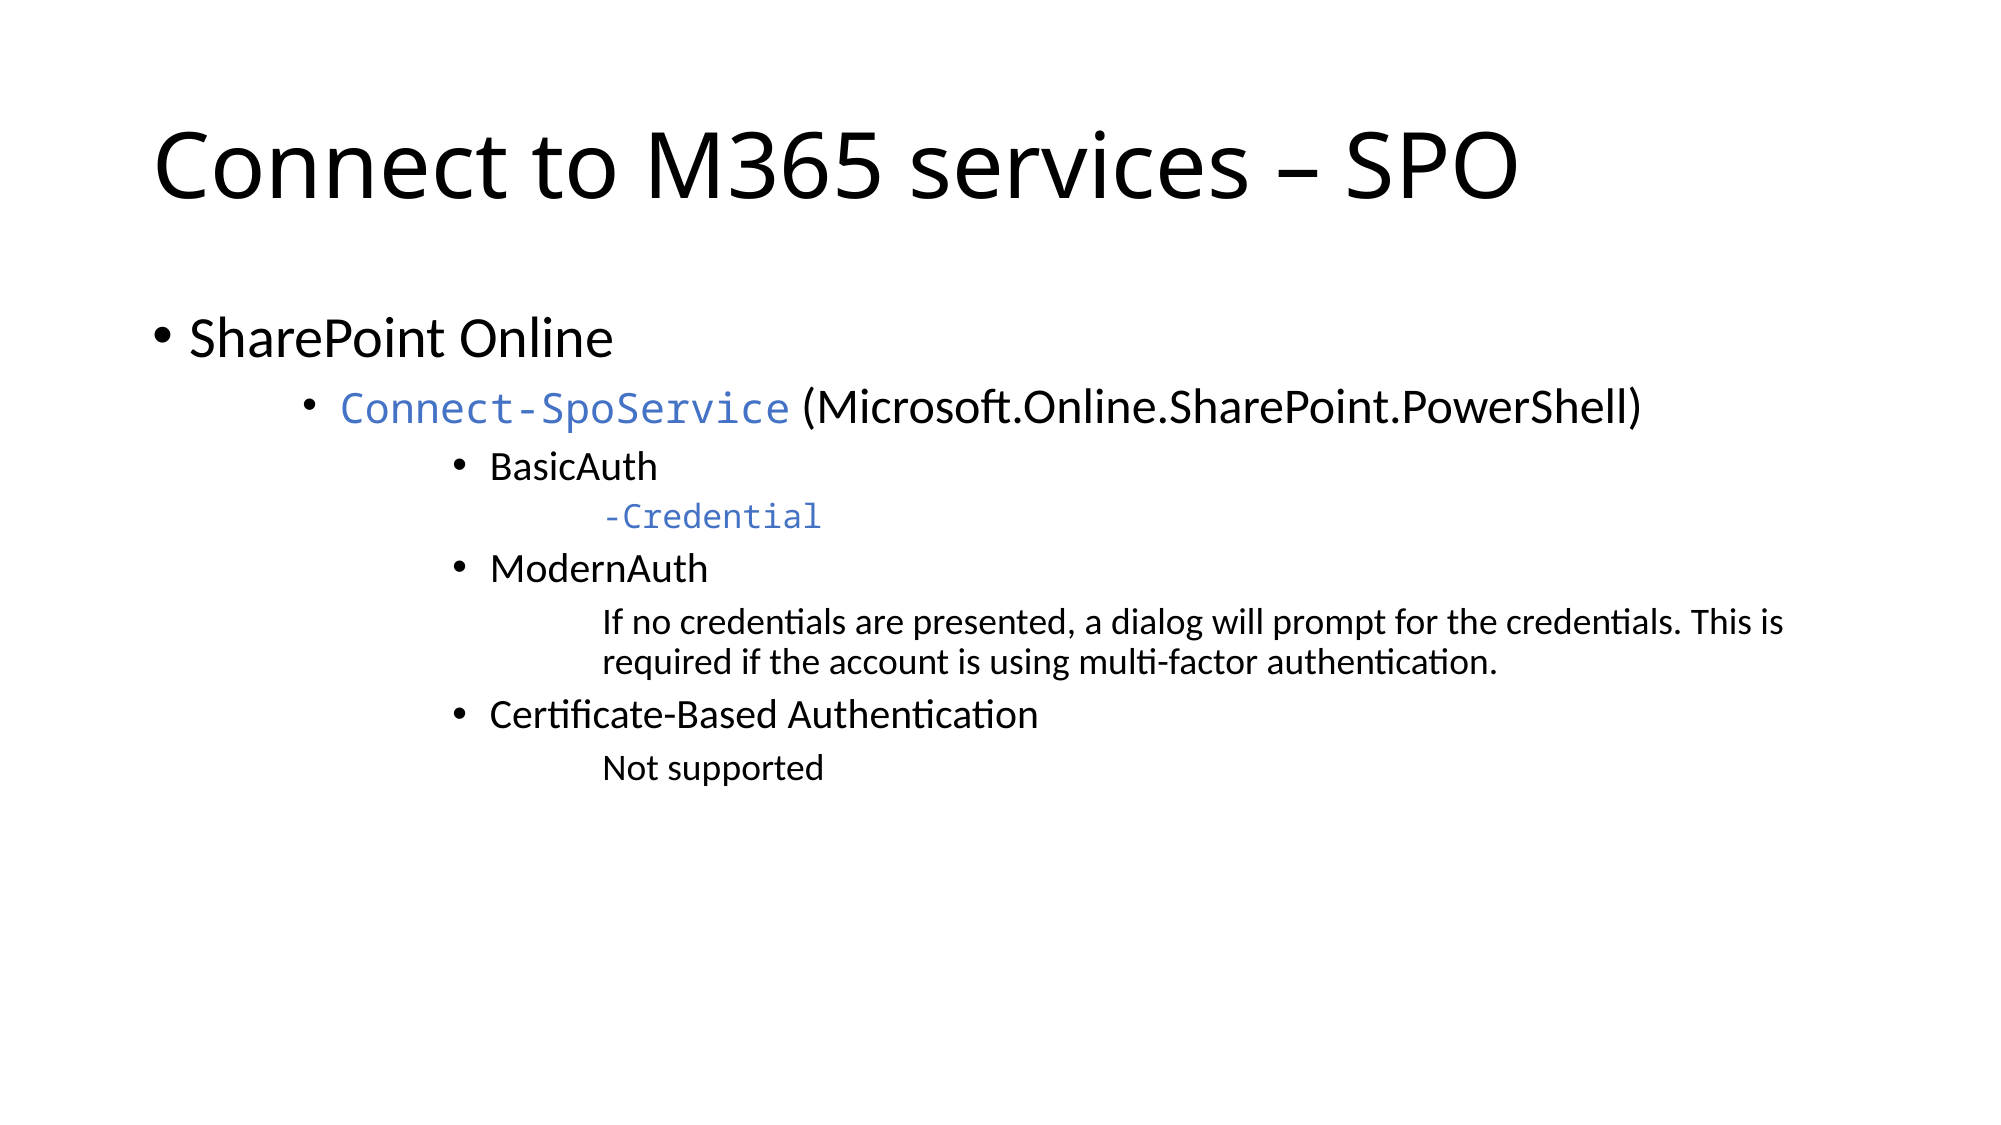

# Connect to M365 services – SPO
SharePoint Online
Connect-SpoService (Microsoft.Online.SharePoint.PowerShell)
BasicAuth
-Credential
ModernAuth
If no credentials are presented, a dialog will prompt for the credentials. This is required if the account is using multi-factor authentication.
Certificate-Based Authentication
Not supported